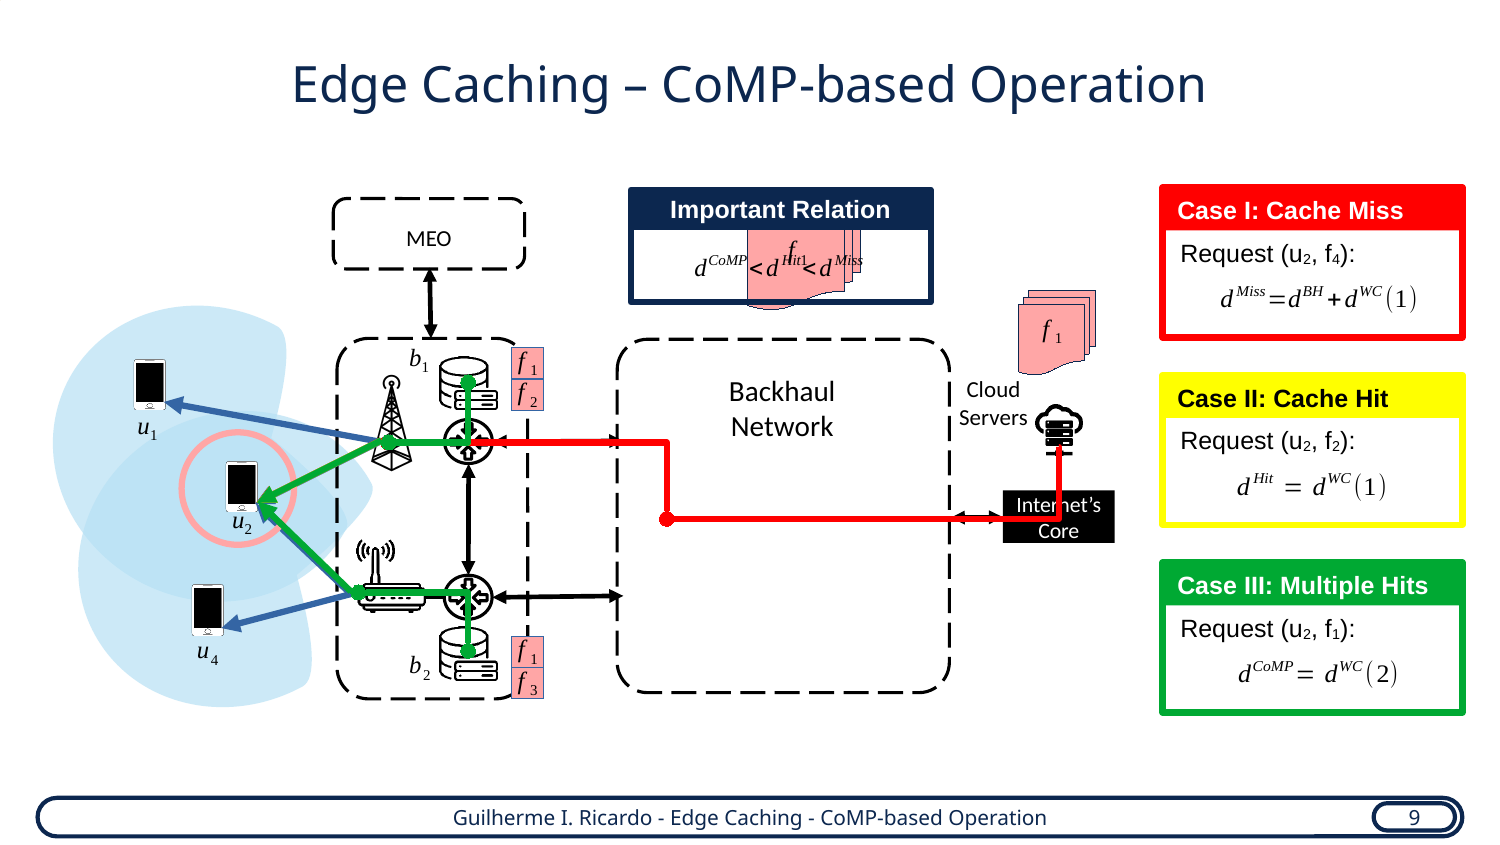

# Edge Caching – CoMP-based Operation
Request (u2, f4):
Case I: Cache Miss
Important Relation
MEO
Backhaul
Network
Cloud
Servers
Request (u2, f2):
Case II: Cache Hit
Internet’s
Core
Request (u2, f1):
Case III: Multiple Hits
Guilherme I. Ricardo - Edge Caching - CoMP-based Operation
9